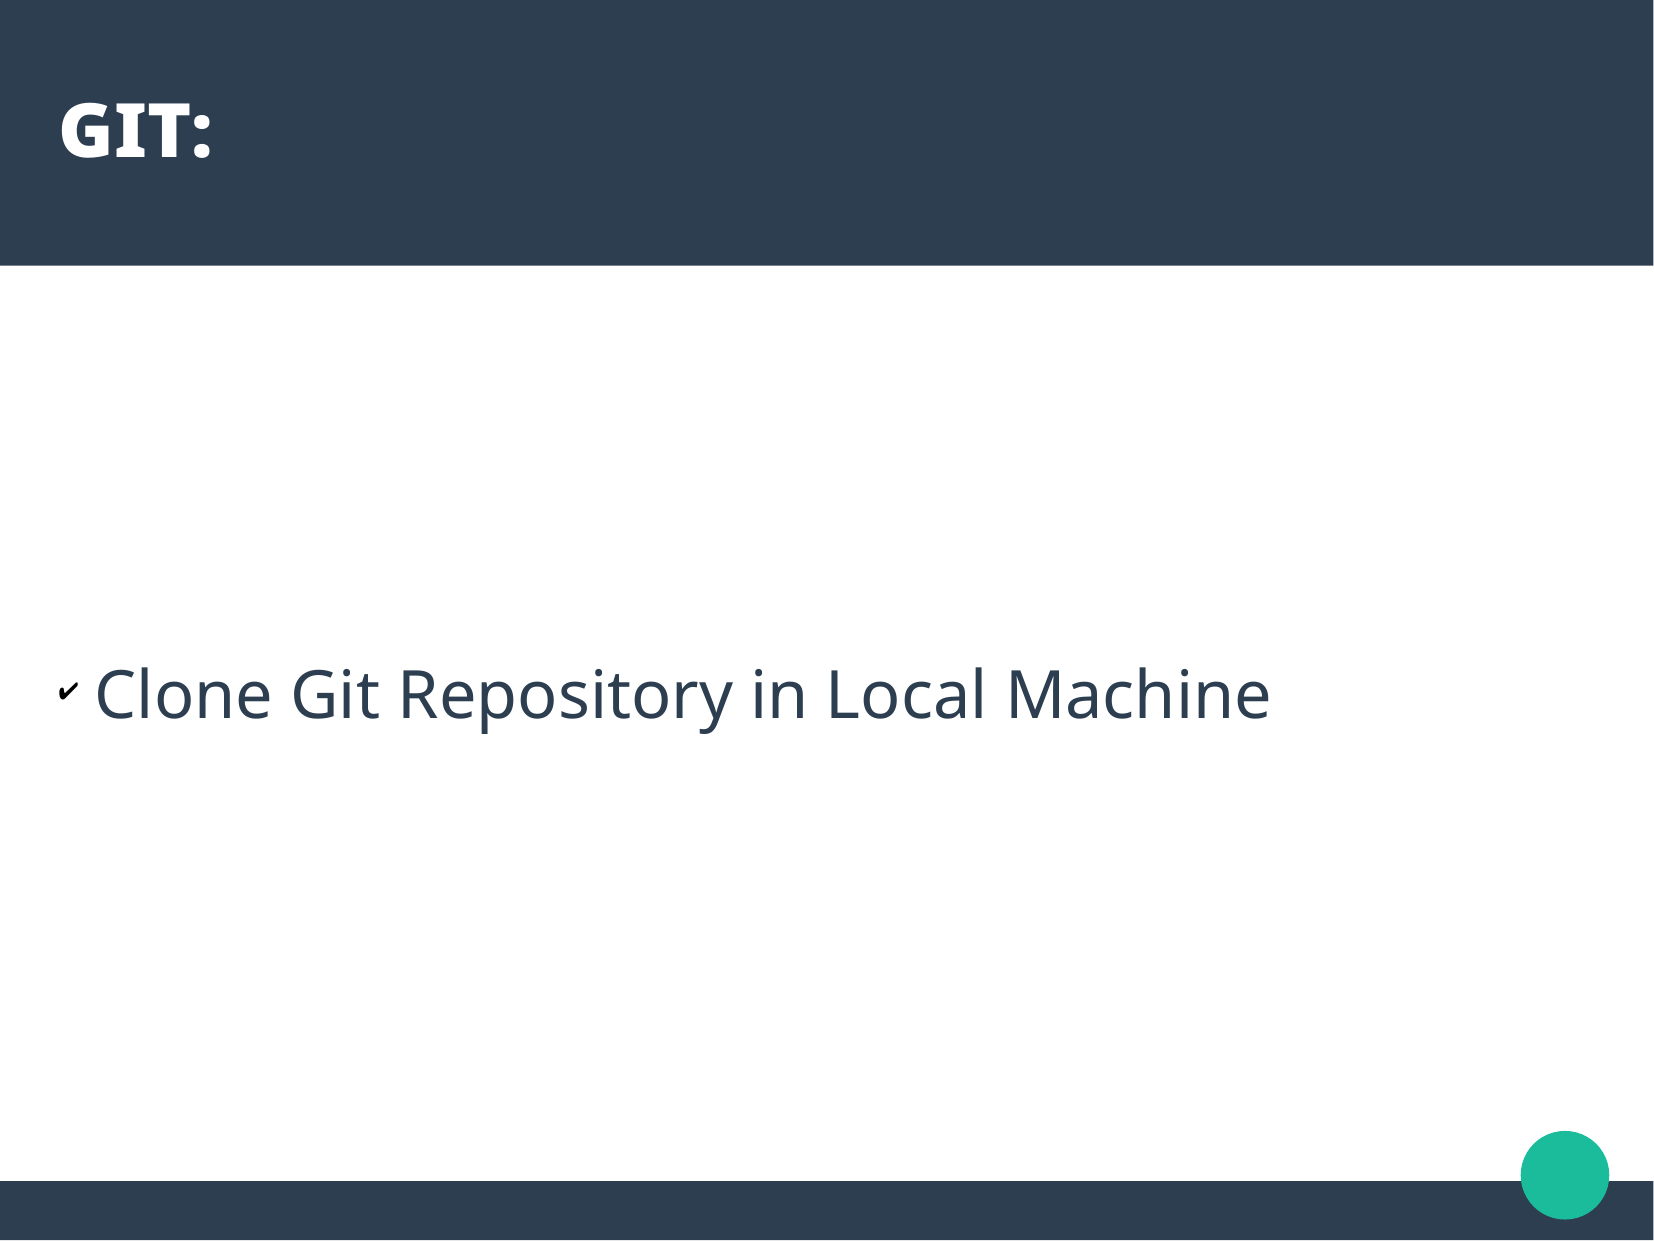

# GIT:
Clone Git Repository in Local Machine